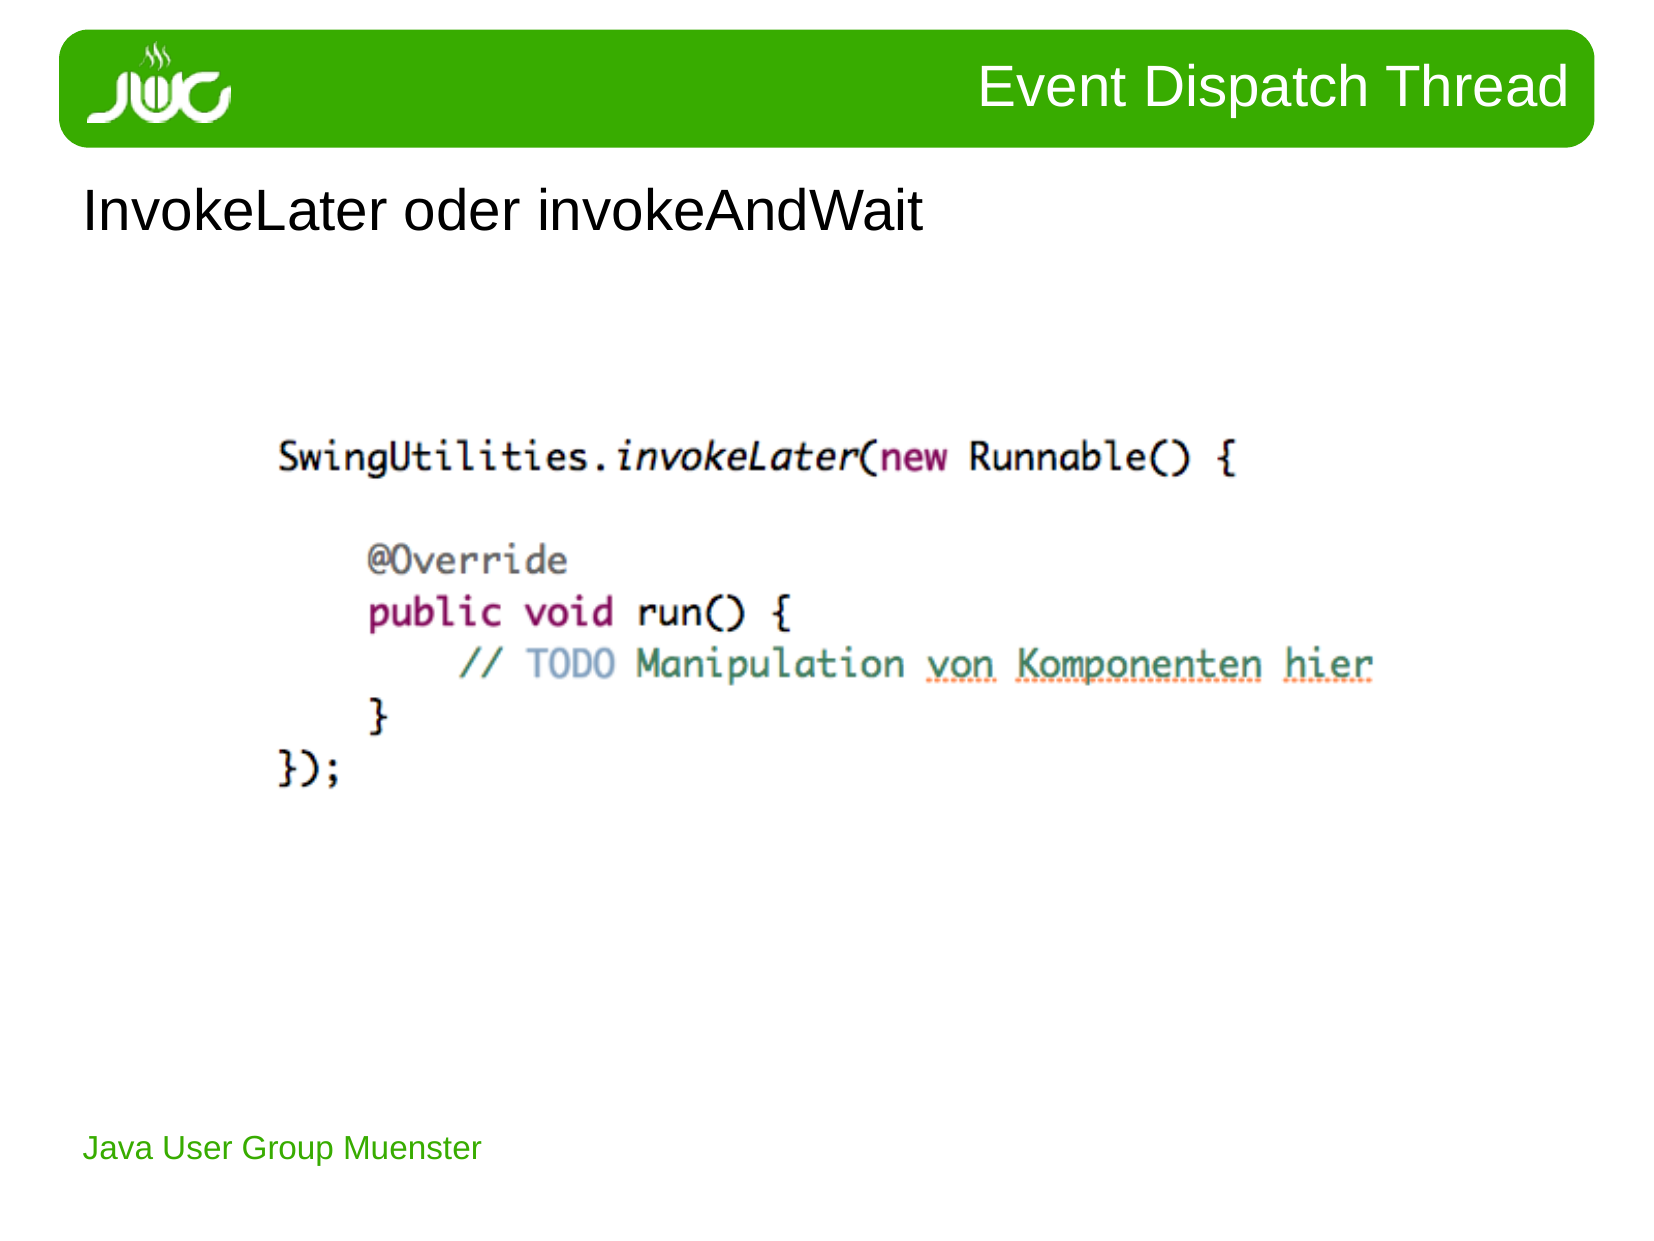

# Event Dispatch Thread
InvokeLater oder invokeAndWait